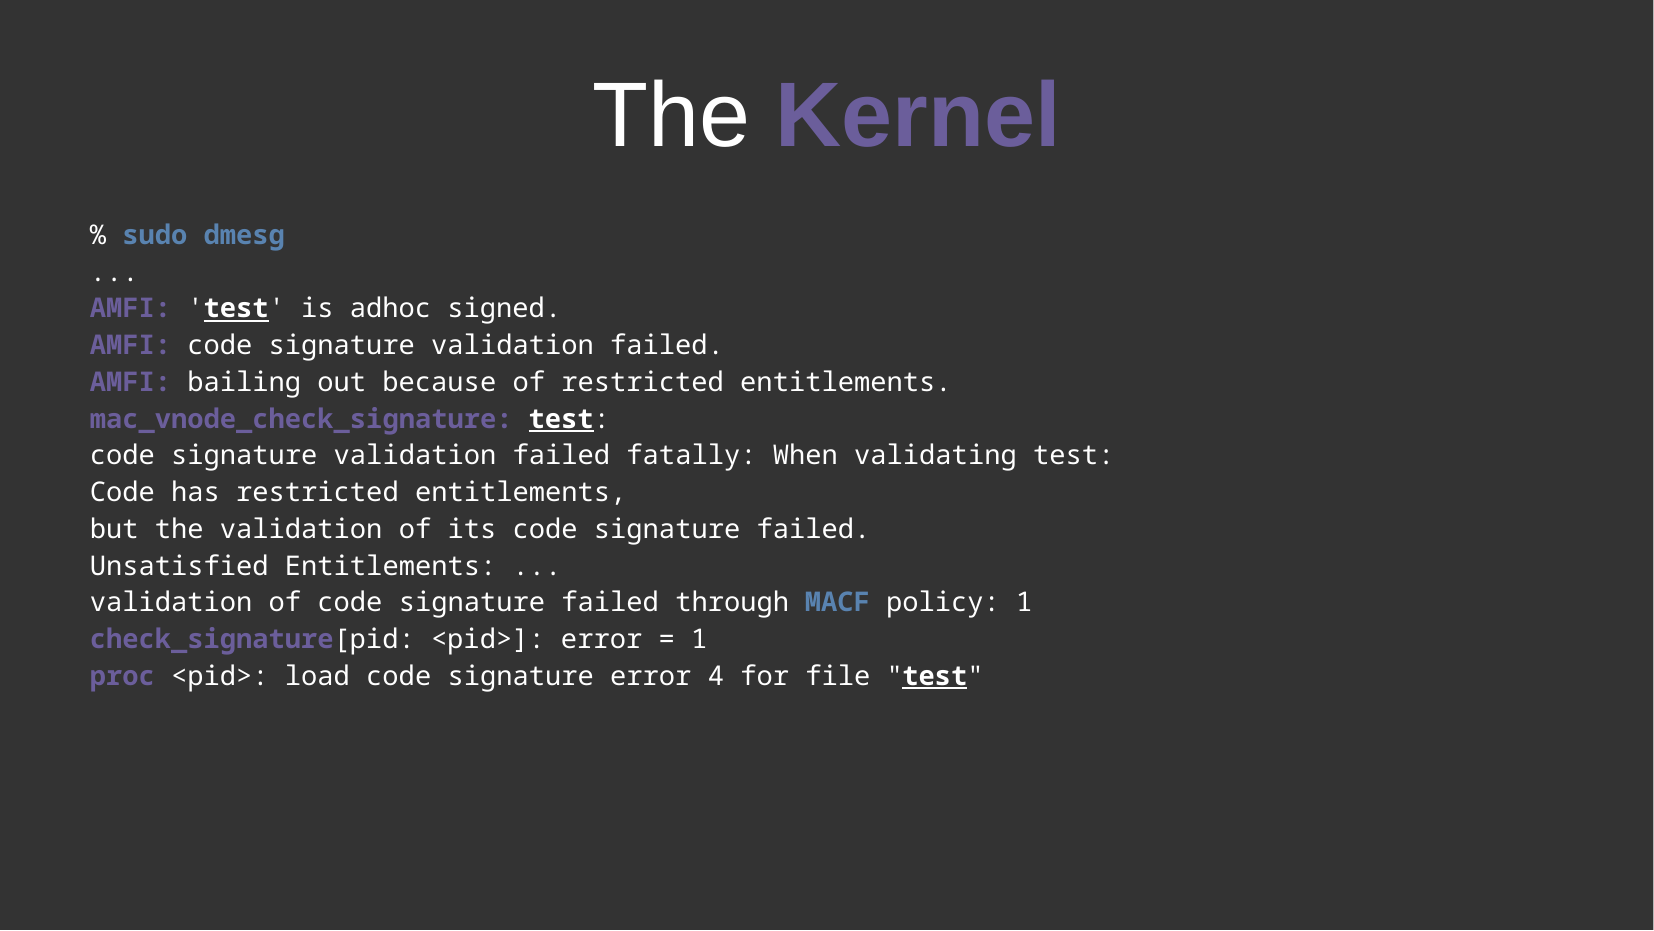

# The Kernel
% sudo dmesg
...
AMFI: 'test' is adhoc signed.
AMFI: code signature validation failed.
AMFI: bailing out because of restricted entitlements.
mac_vnode_check_signature: test:
code signature validation failed fatally: When validating test:
Code has restricted entitlements,
but the validation of its code signature failed.
Unsatisfied Entitlements: ...
validation of code signature failed through MACF policy: 1
check_signature[pid: <pid>]: error = 1
proc <pid>: load code signature error 4 for file "test"